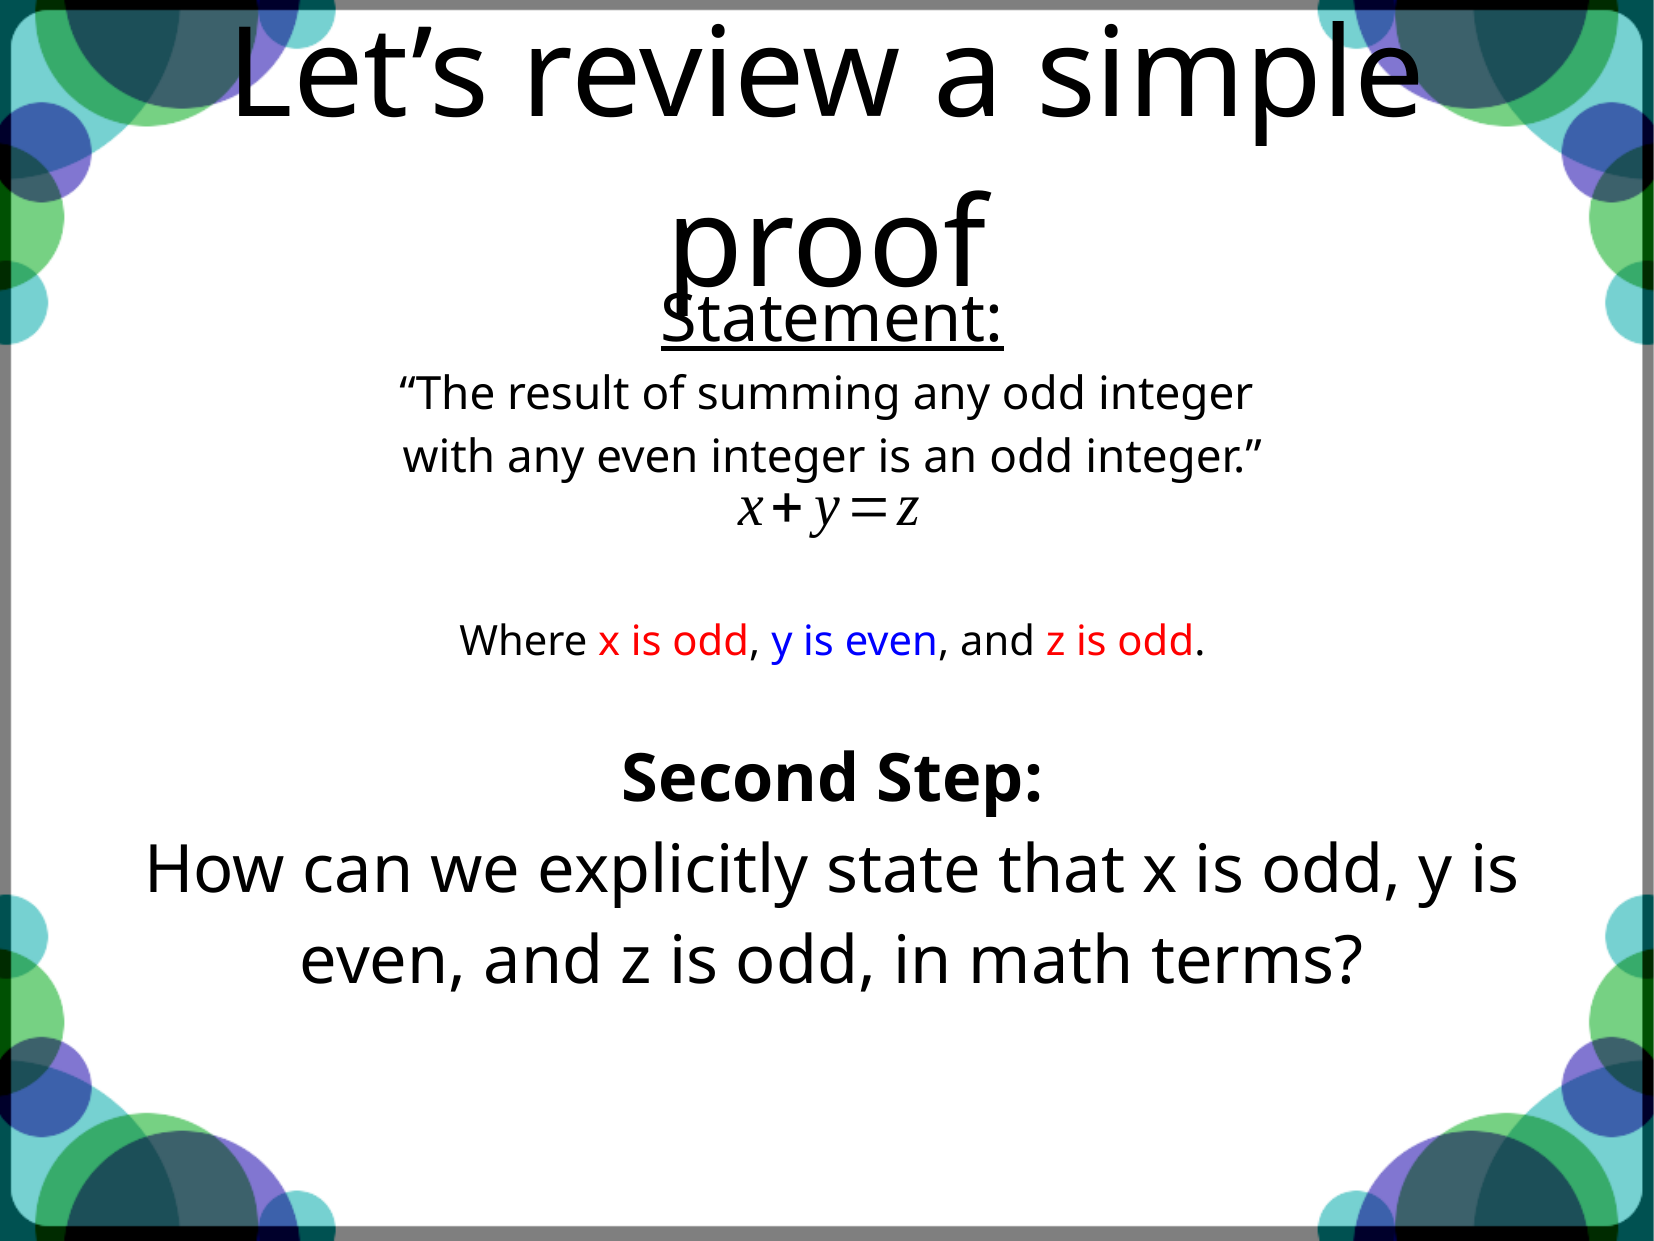

# Let’s review a simple proof
Statement:
“The result of summing any odd integer
with any even integer is an odd integer.”
Where x is odd, y is even, and z is odd.
Second Step:
How can we explicitly state that x is odd, y is even, and z is odd, in math terms?